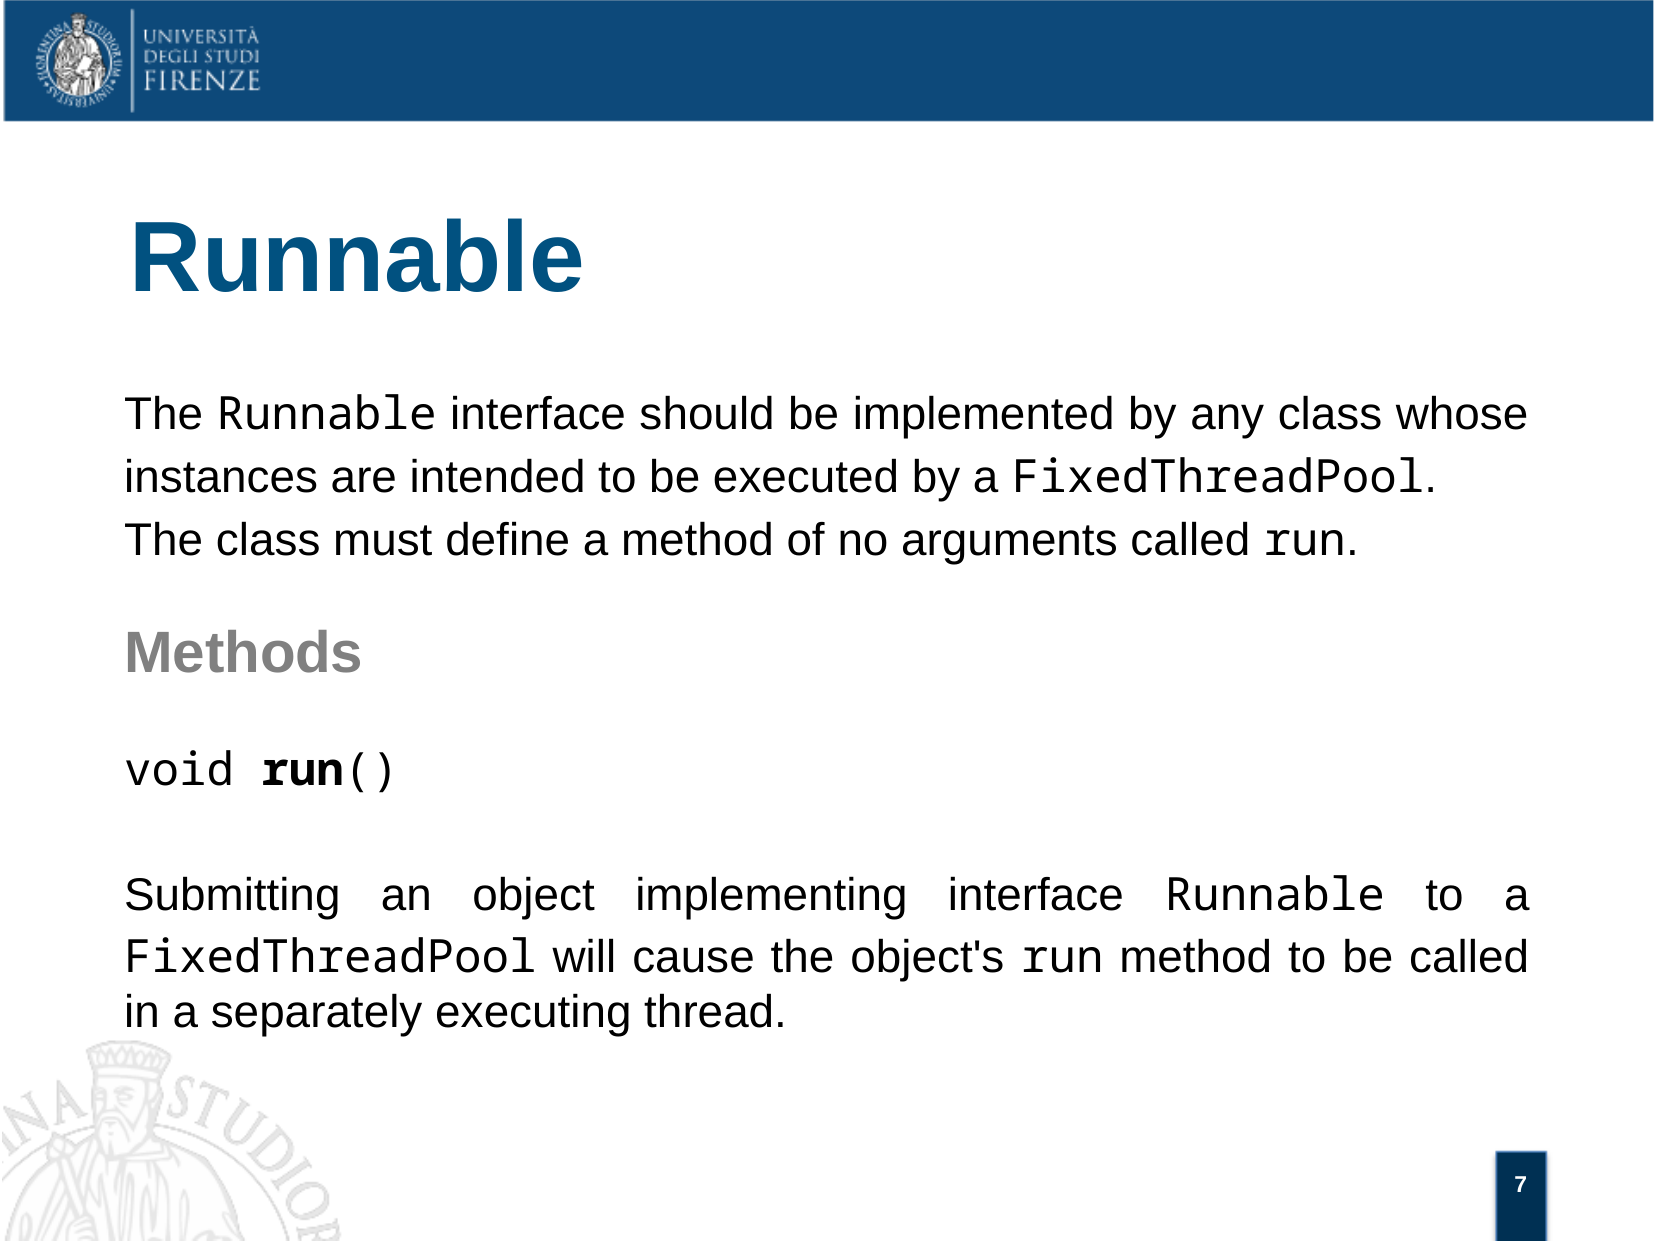

Runnable
The Runnable interface should be implemented by any class whose instances are intended to be executed by a FixedThreadPool.
The class must define a method of no arguments called run.
Methods
void run()
Submitting an object implementing interface Runnable to a FixedThreadPool will cause the object's run method to be called in a separately executing thread.
7